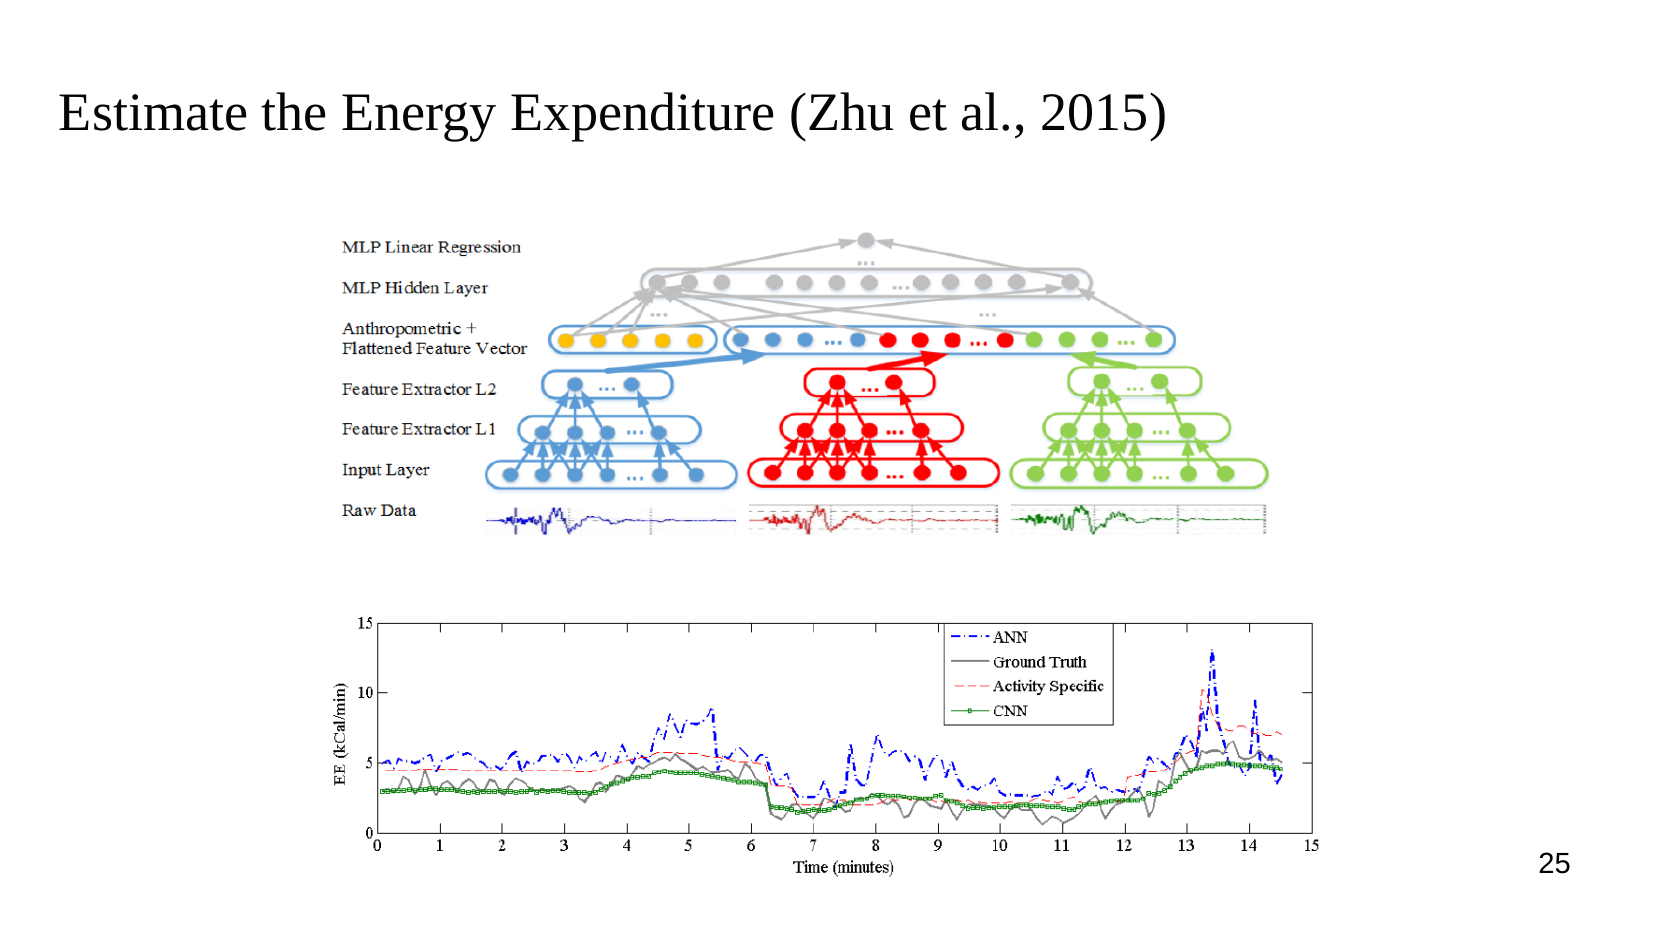

# Estimate the Energy Expenditure (Zhu et al., 2015)
25